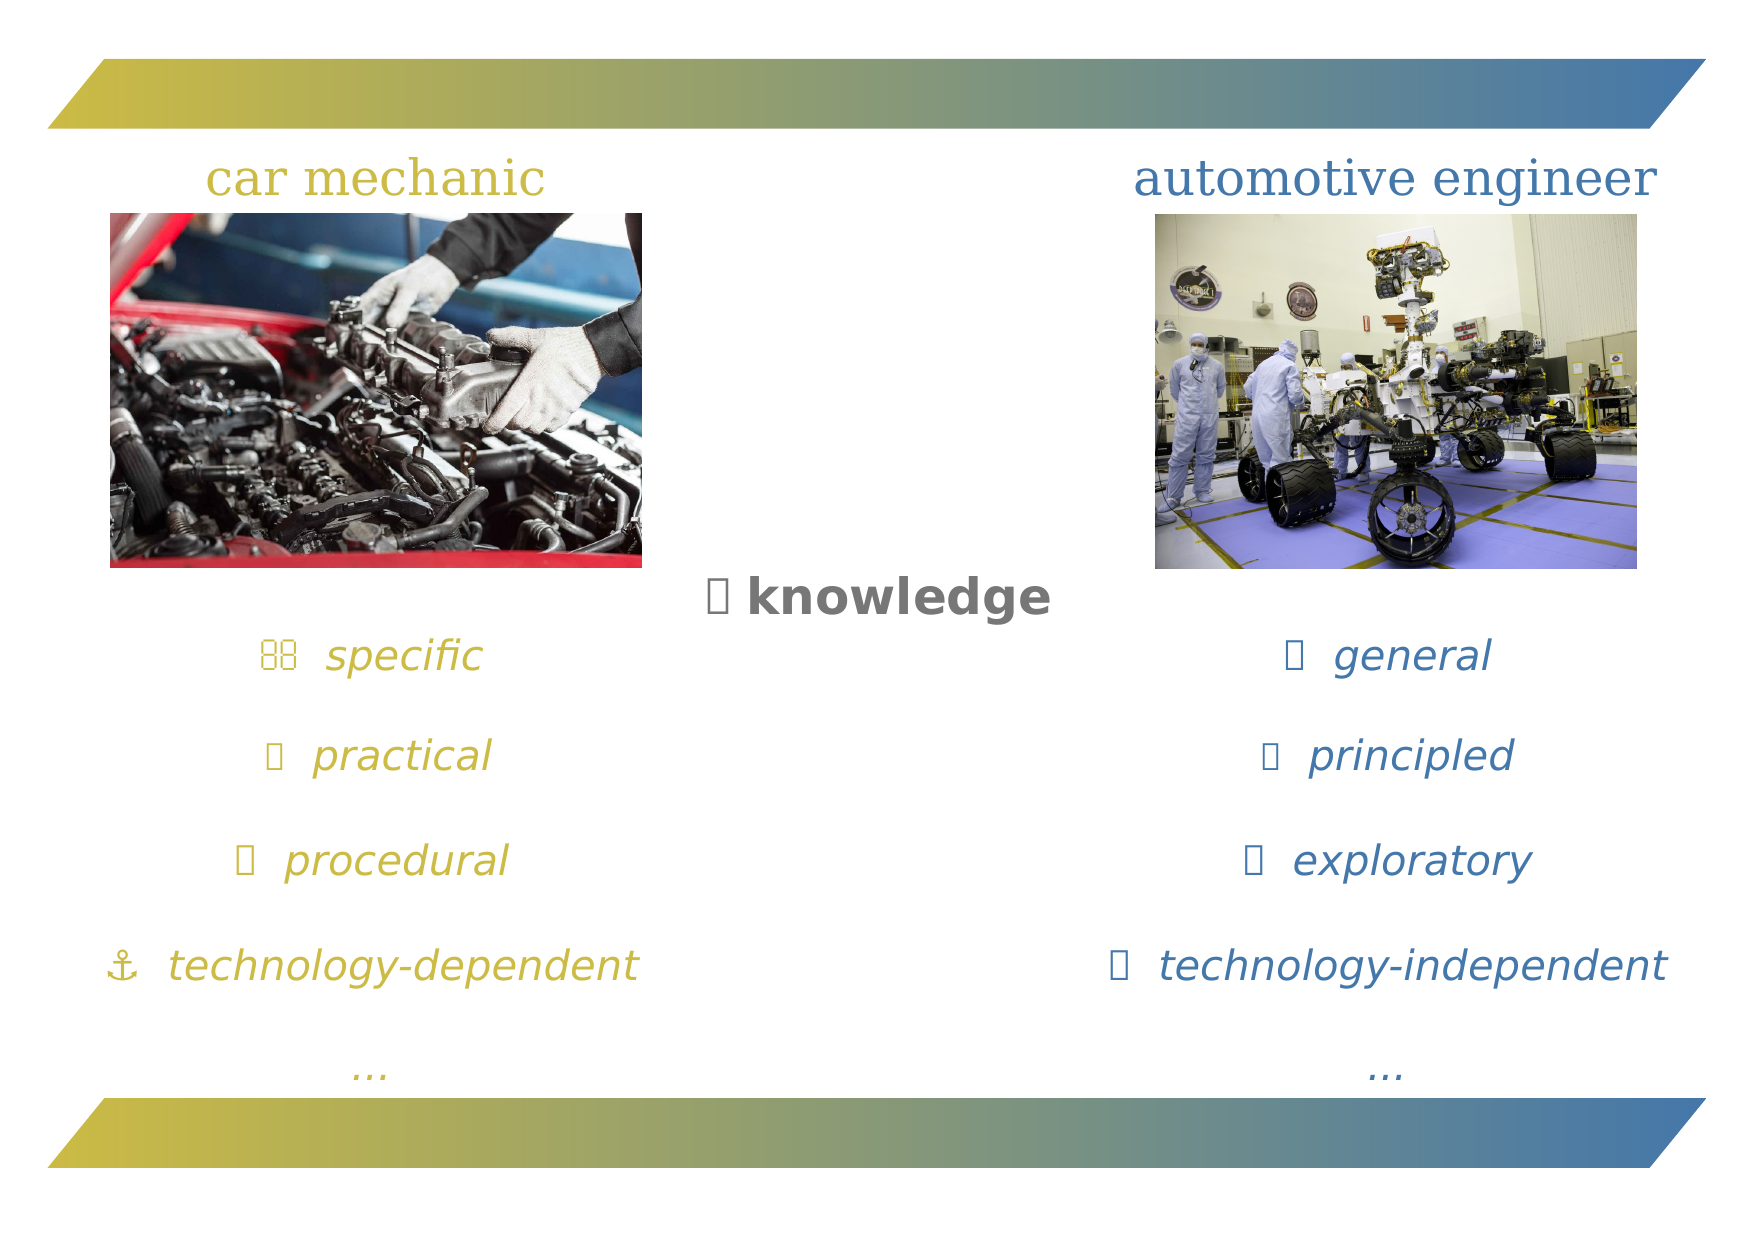

car mechanic
automotive engineer
 knowledge
 specific
  practical
 procedural
⚓ technology-dependent
...
 general
 principled
 exploratory
 technology-independent
...